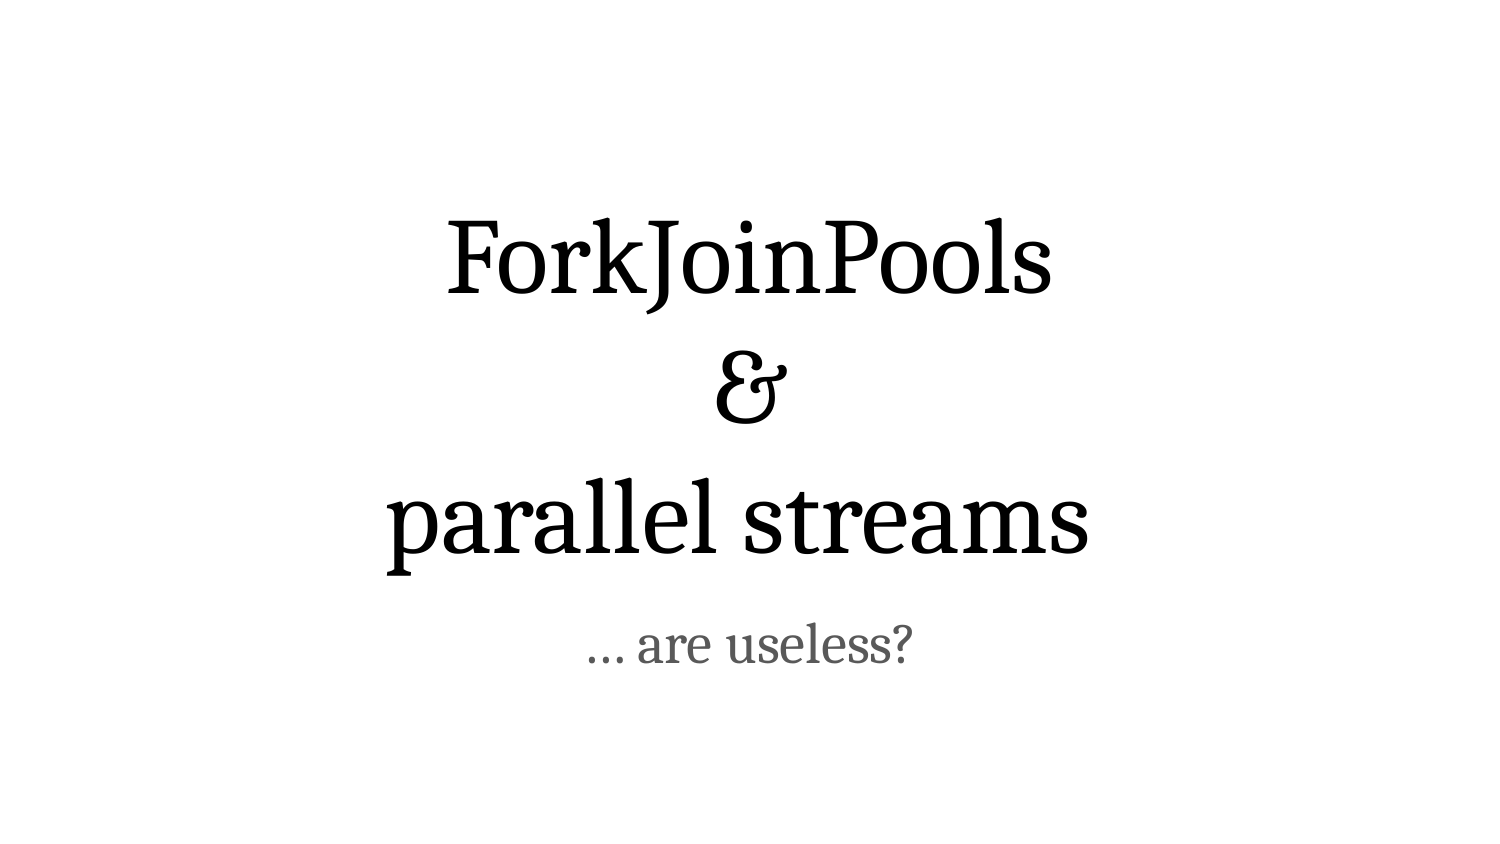

# ForkJoinPools & parallel streams
… are useless?